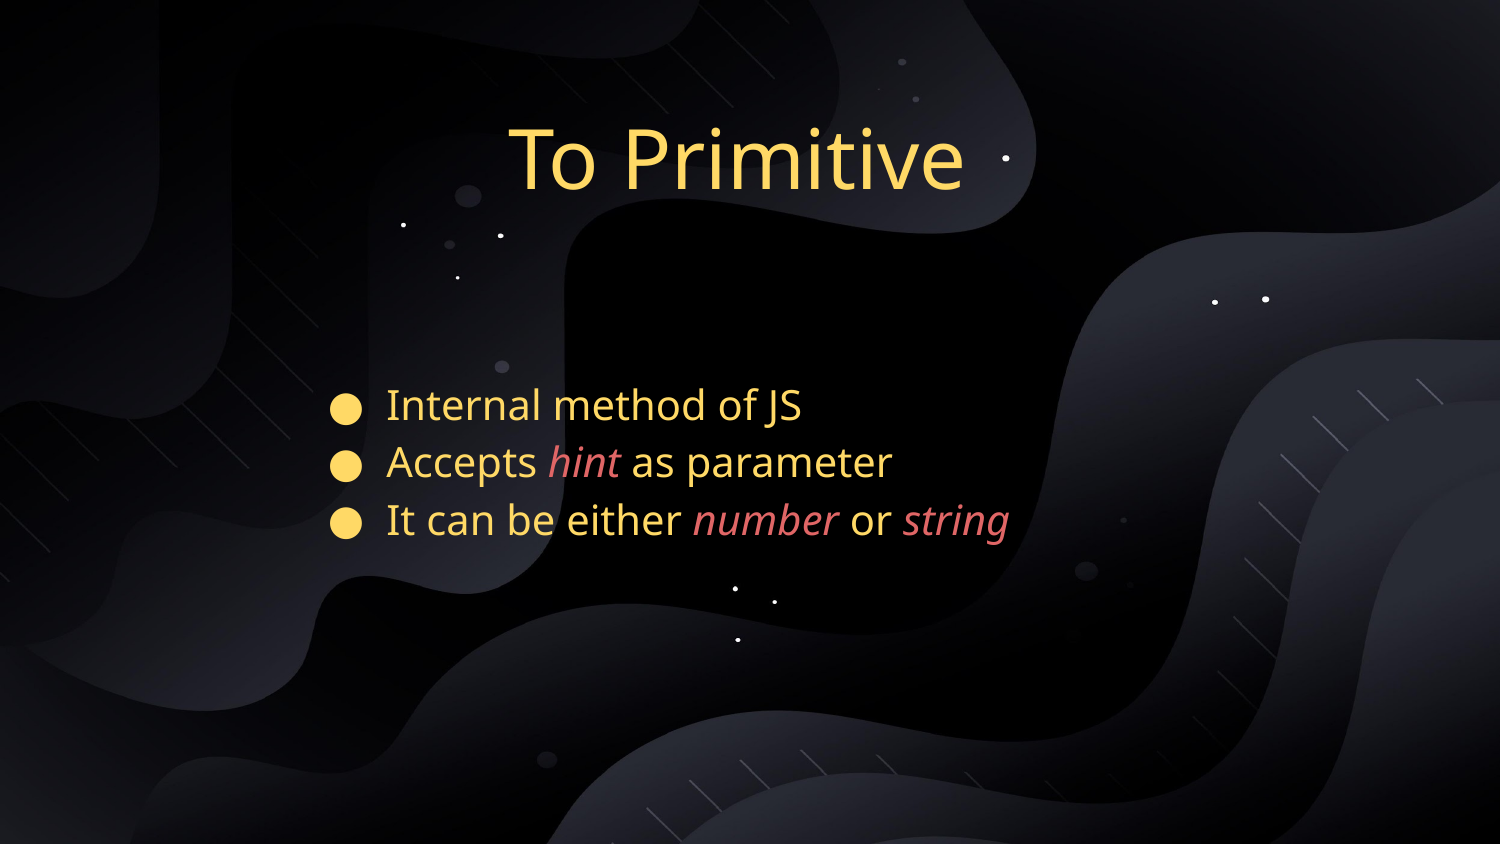

# To Primitive
Internal method of JS
Accepts hint as parameter
It can be either number or string